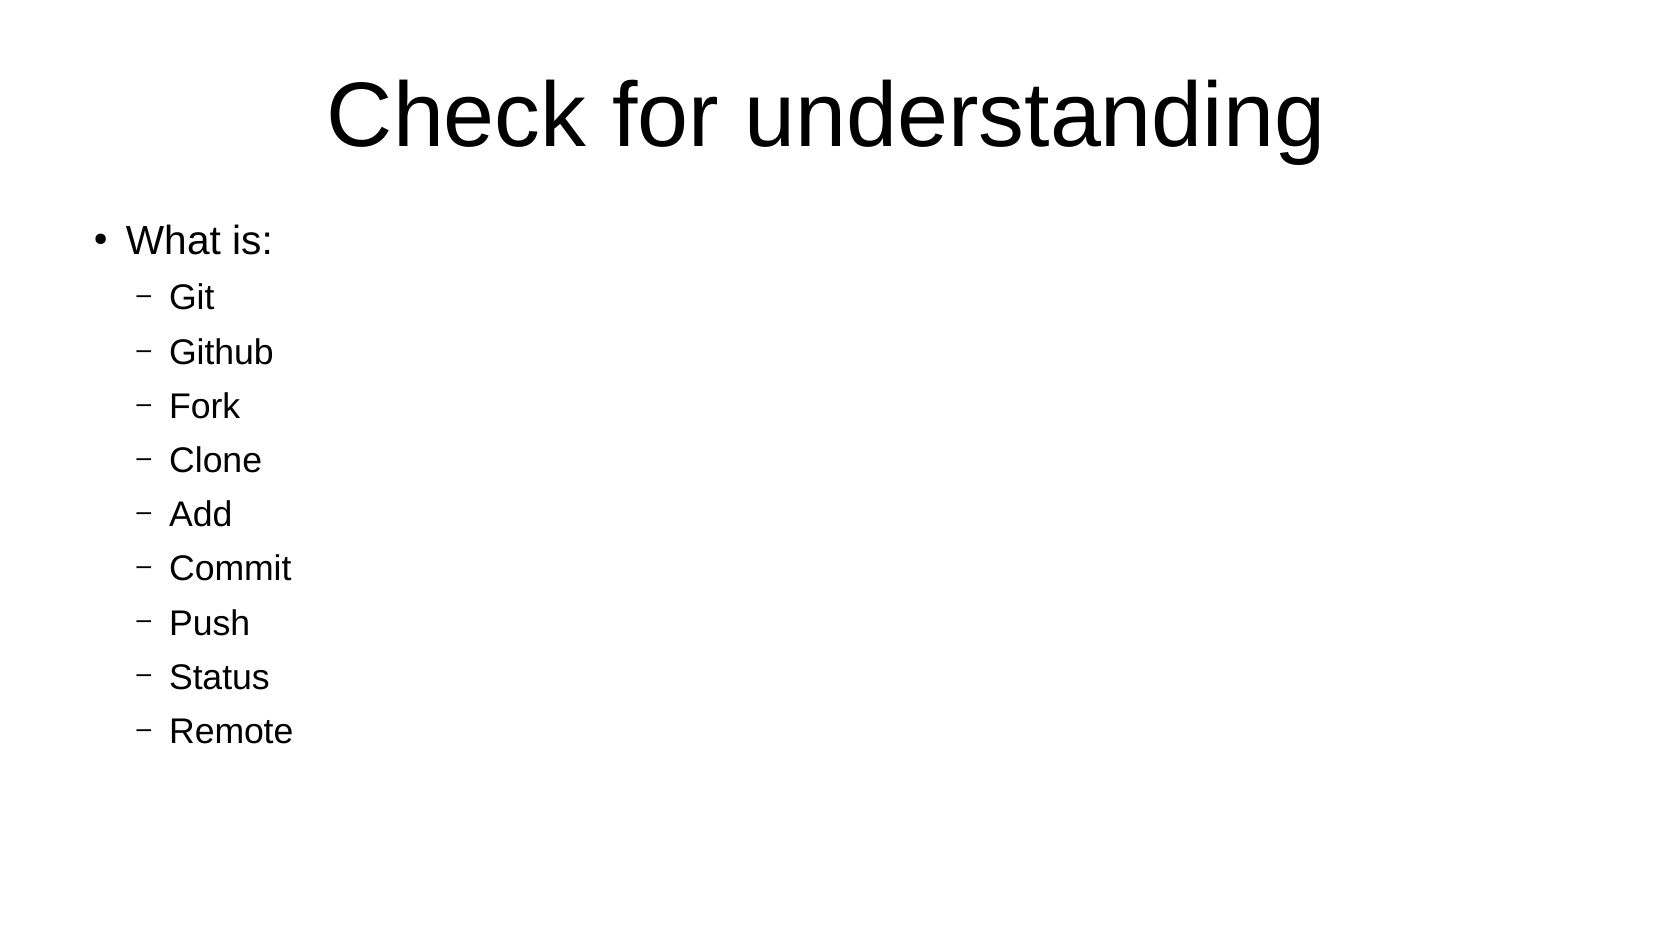

# Check for understanding
What is:
Git
Github
Fork
Clone
Add
Commit
Push
Status
Remote